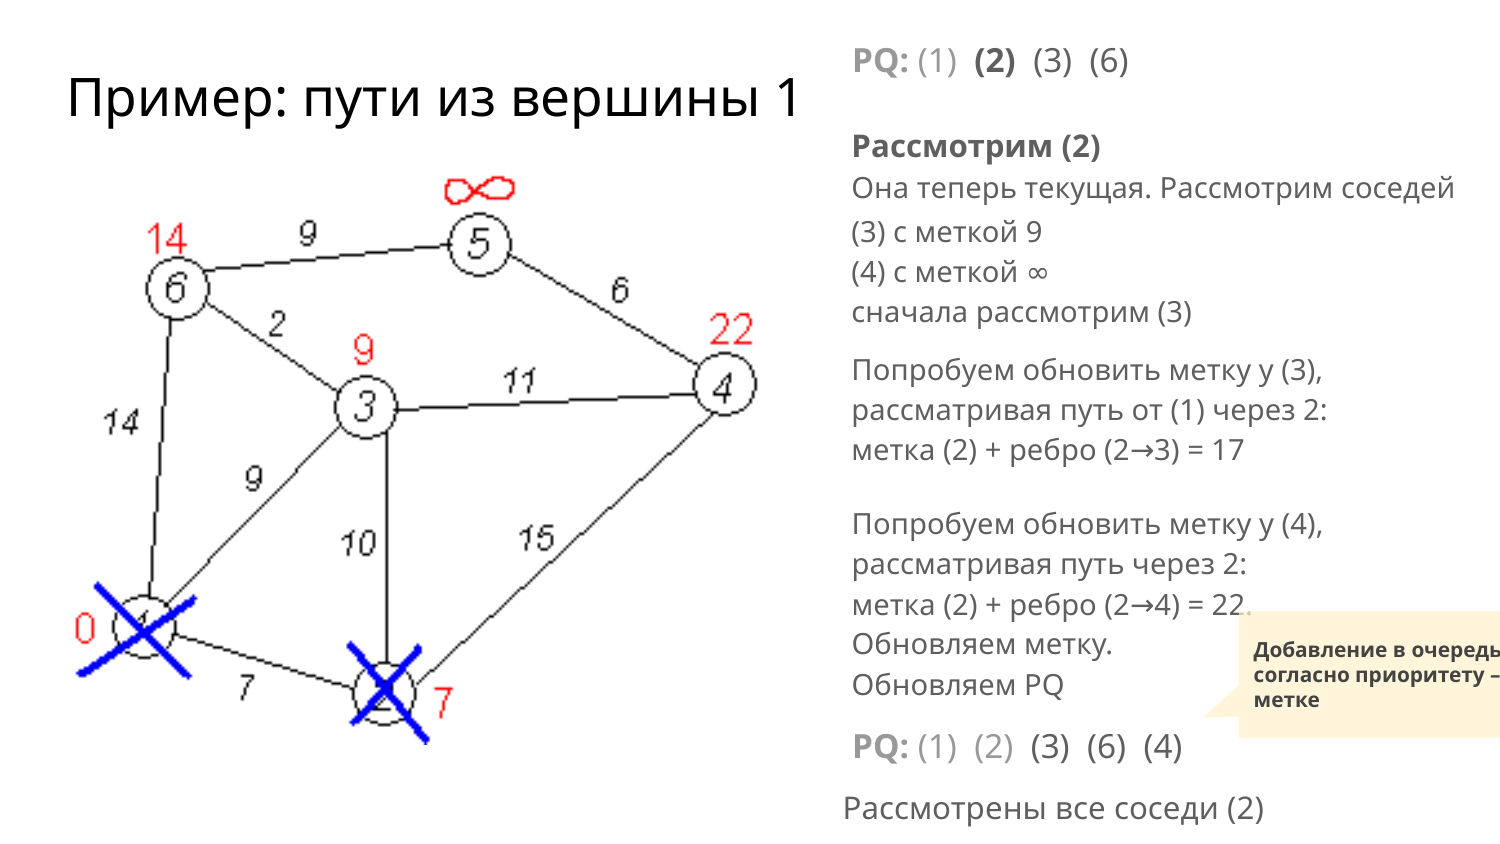

PQ: (1) (2) (3) (6)
# Пример: пути из вершины 1
Рассмотрим (2)
Она теперь текущая. Рассмотрим соседей
(3) с меткой 9
(4) с меткой ∞
сначала рассмотрим (3)
Попробуем обновить метку у (3), рассматривая путь от (1) через 2:
метка (2) + ребро (2→3) = 17
Попробуем обновить метку у (4), рассматривая путь через 2:
метка (2) + ребро (2→4) = 22.
Обновляем метку.
Обновляем PQ
Добавление в очередь согласно приоритету – метке
PQ: (1) (2) (3) (6) (4)
Рассмотрены все соседи (2)